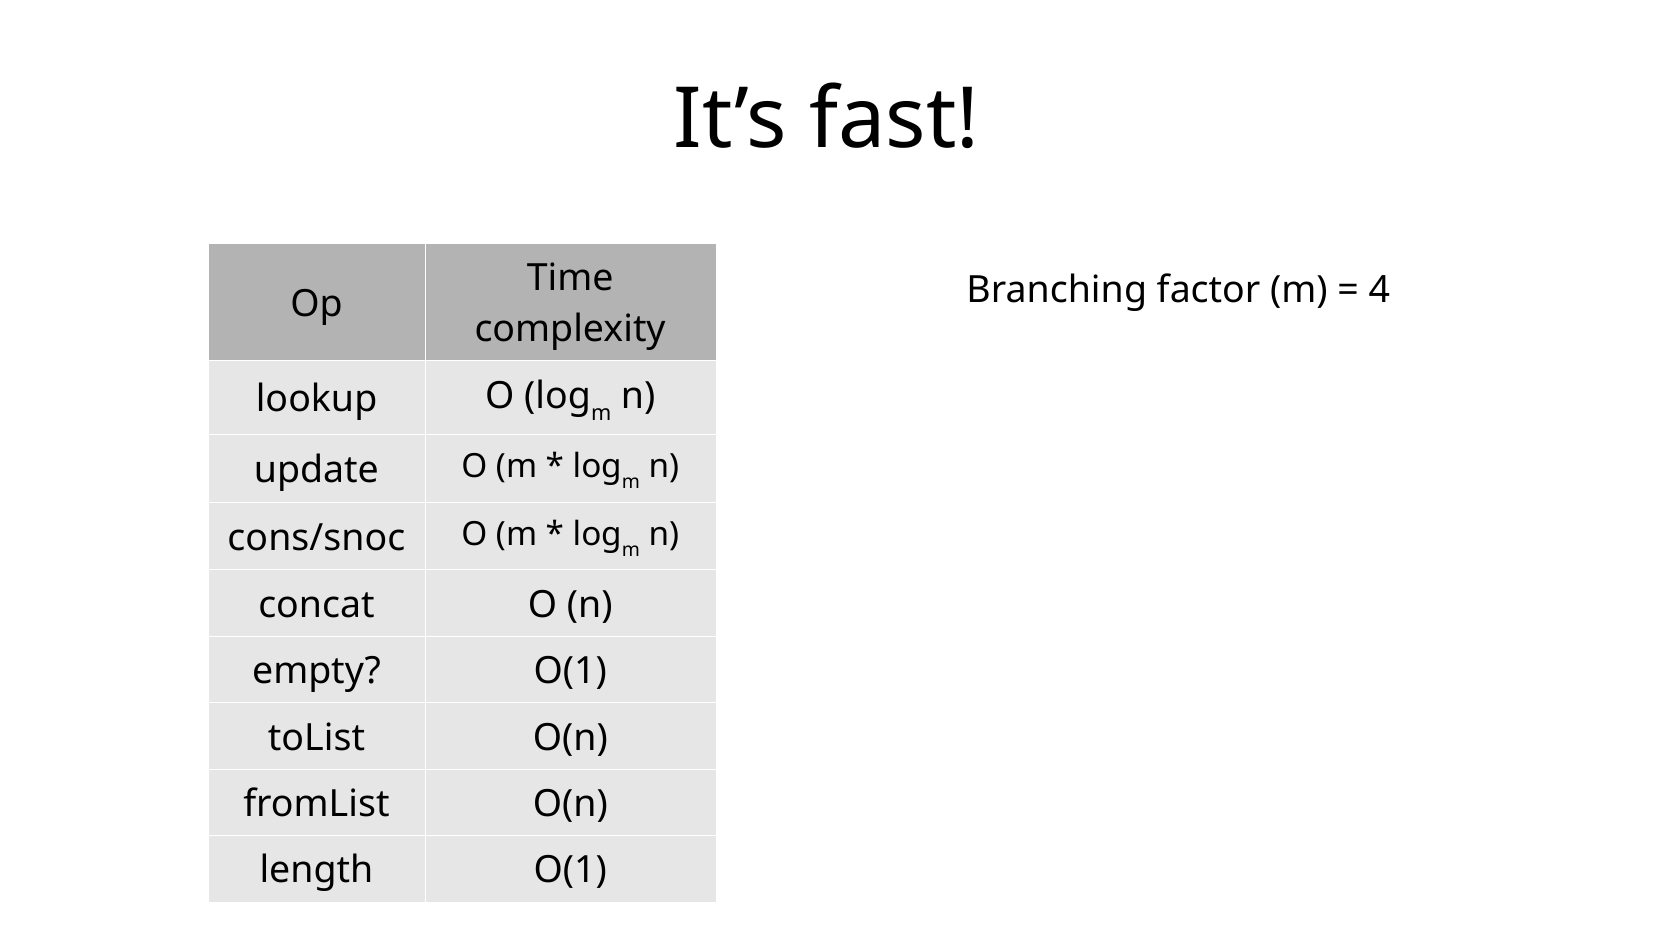

# It’s fast!
| Op | Time complexity |
| --- | --- |
| lookup | O (logm n) |
| update | O (m \* logm n) |
| cons/snoc | O (m \* logm n) |
| concat | O (n) |
| empty? | O(1) |
| toList | O(n) |
| fromList | O(n) |
| length | O(1) |
Branching factor (m) = 4